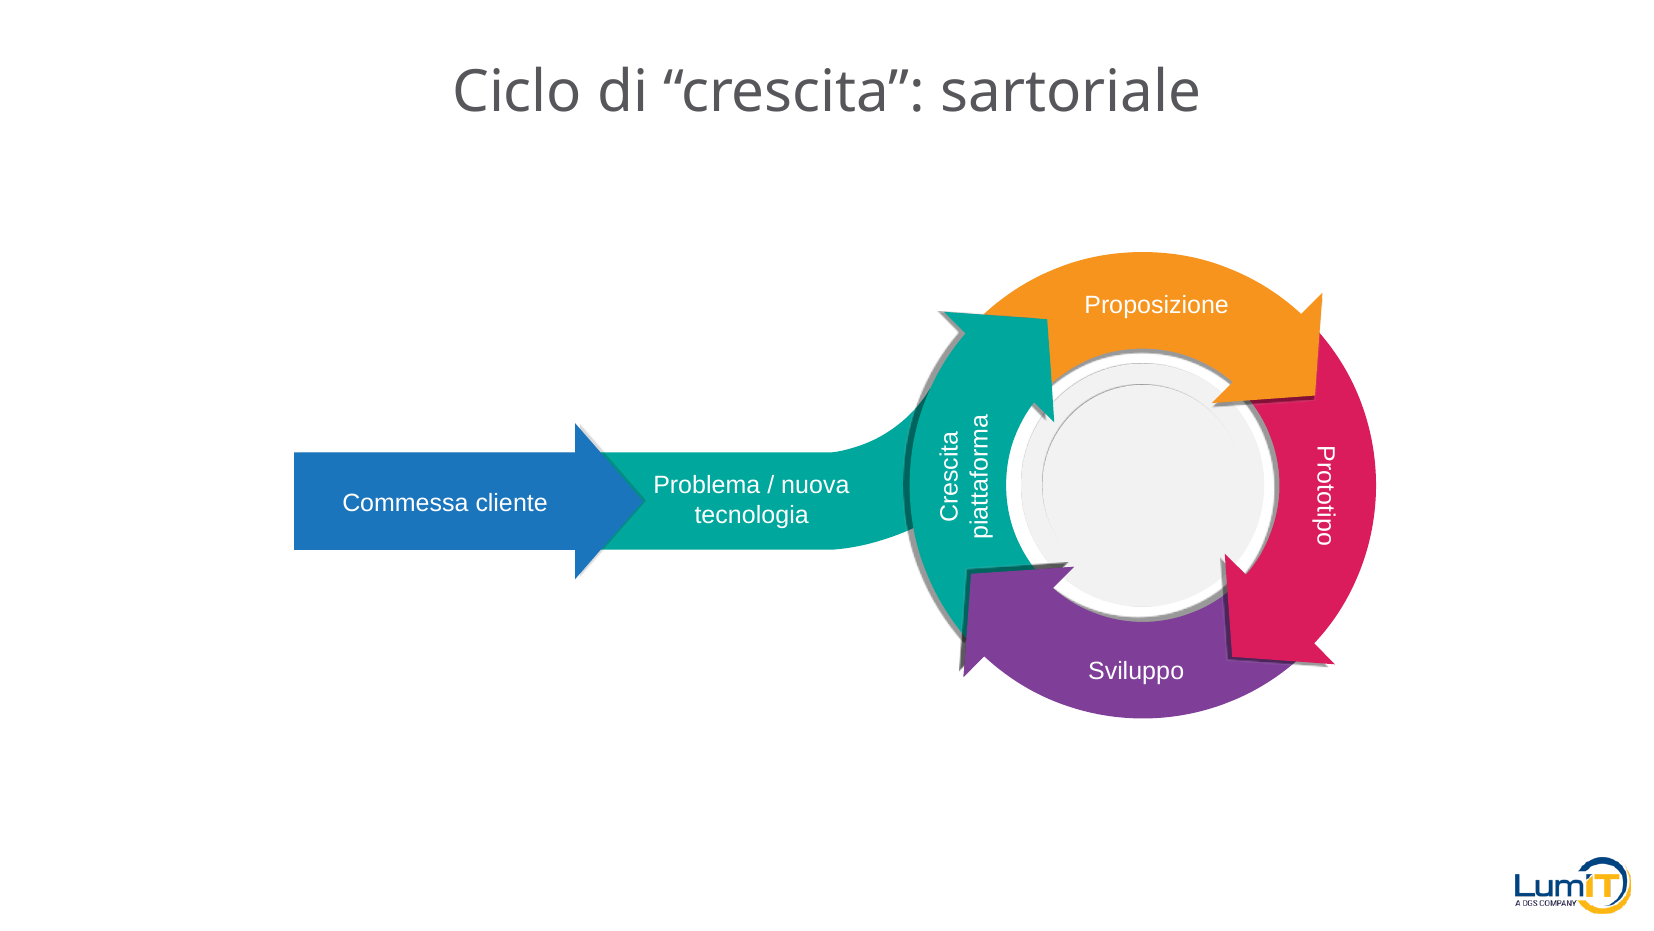

Ciclo di “crescita”: sartoriale
Proposizione
Crescita piattaforma
Problema / nuova tecnologia
Prototipo
Commessa cliente
Sviluppo